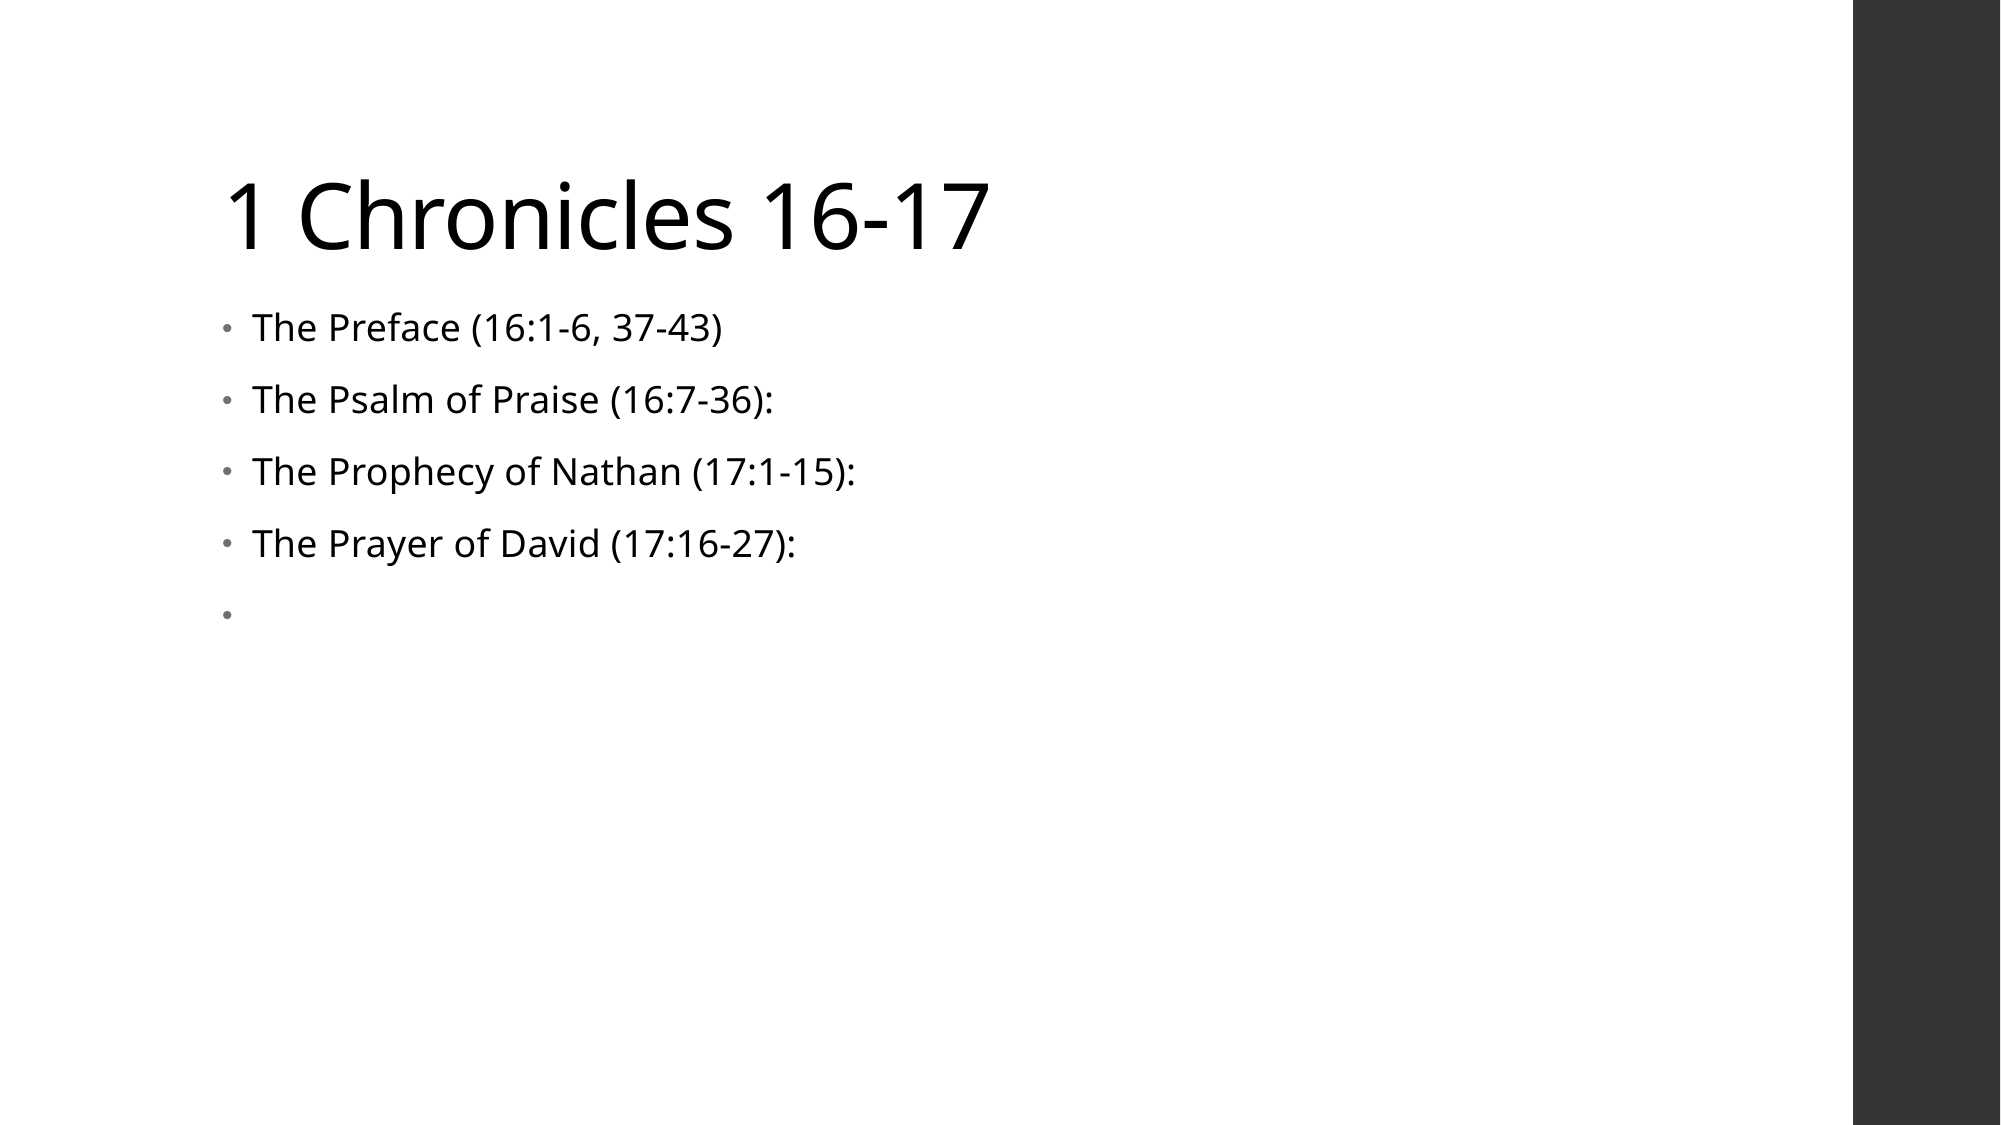

# 1 Chronicles 16-17
The Preface (16:1-6, 37-43)
The Psalm of Praise (16:7-36):
The Prophecy of Nathan (17:1-15):
The Prayer of David (17:16-27):